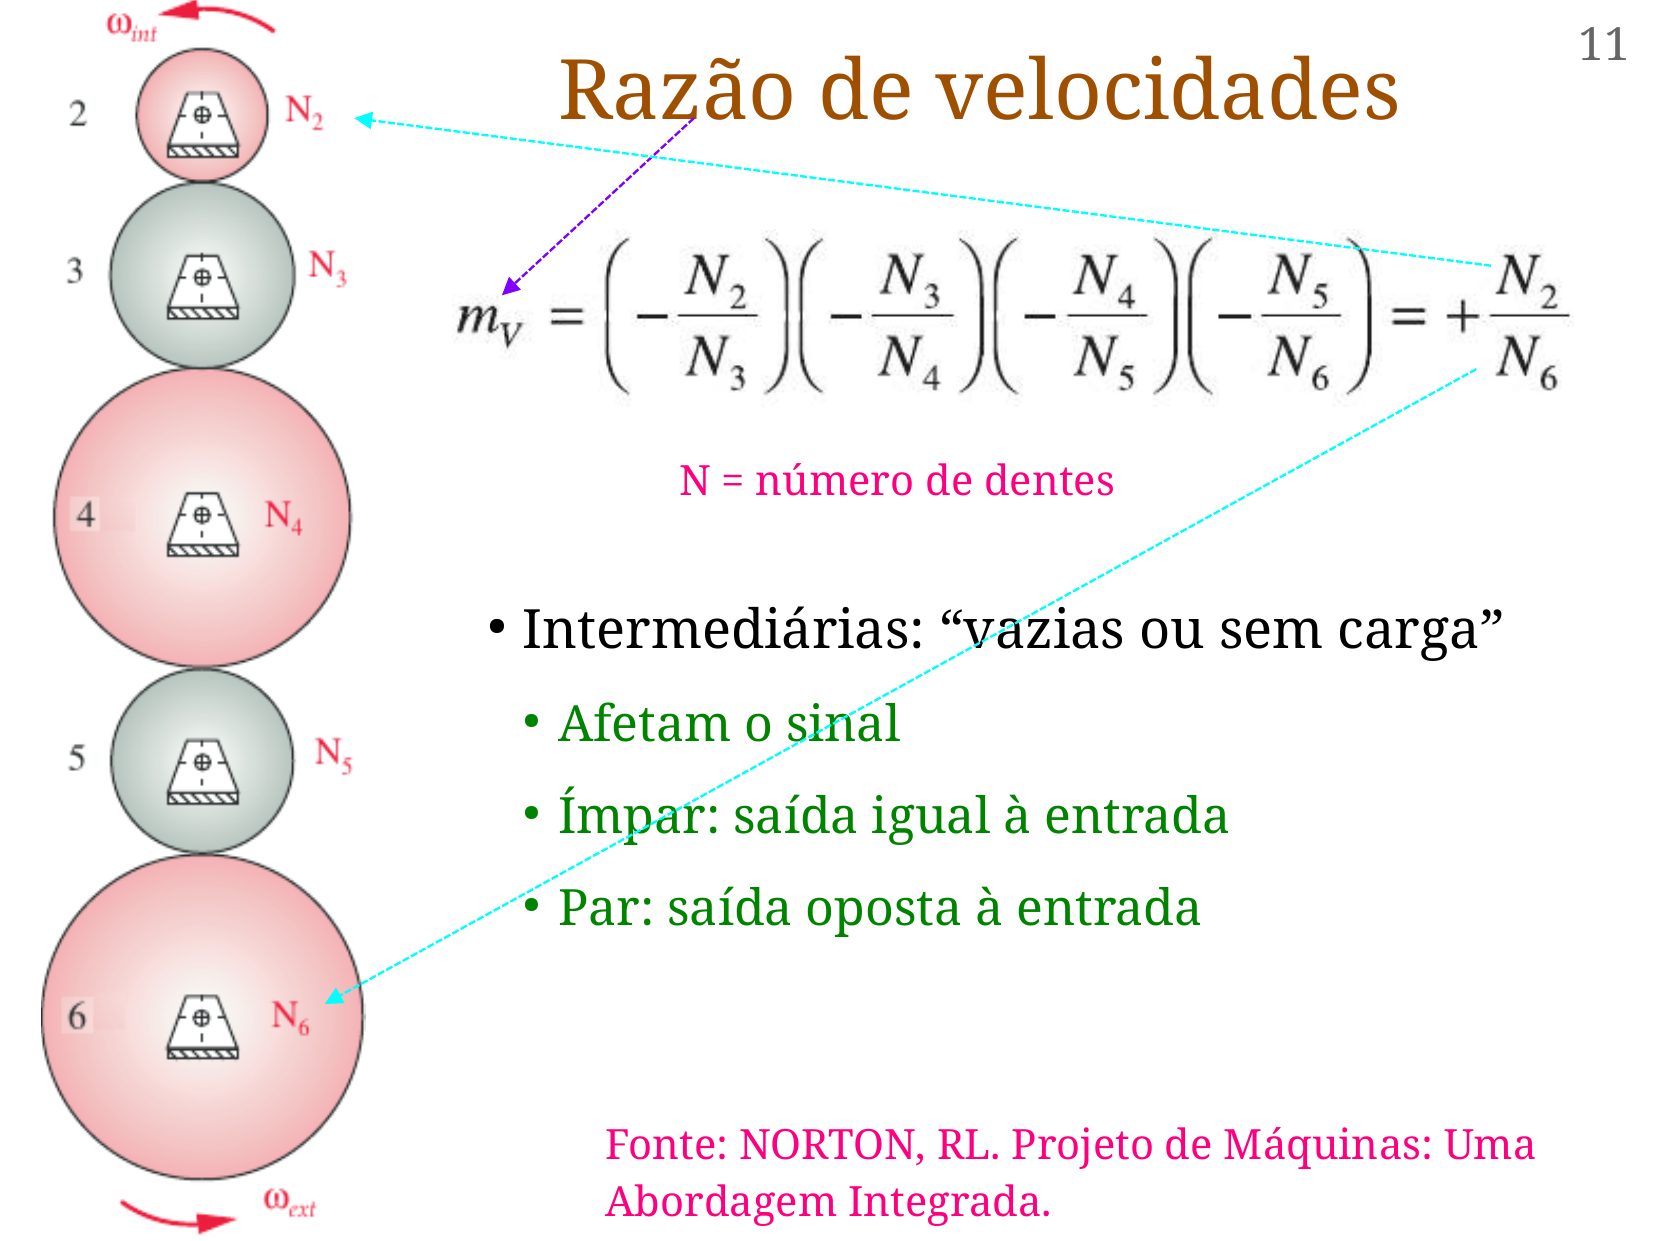

11
# Razão de velocidades
N = número de dentes
Intermediárias: “vazias ou sem carga”
Afetam o sinal
Ímpar: saída igual à entrada
Par: saída oposta à entrada
Fonte: NORTON, RL. Projeto de Máquinas: Uma Abordagem Integrada.